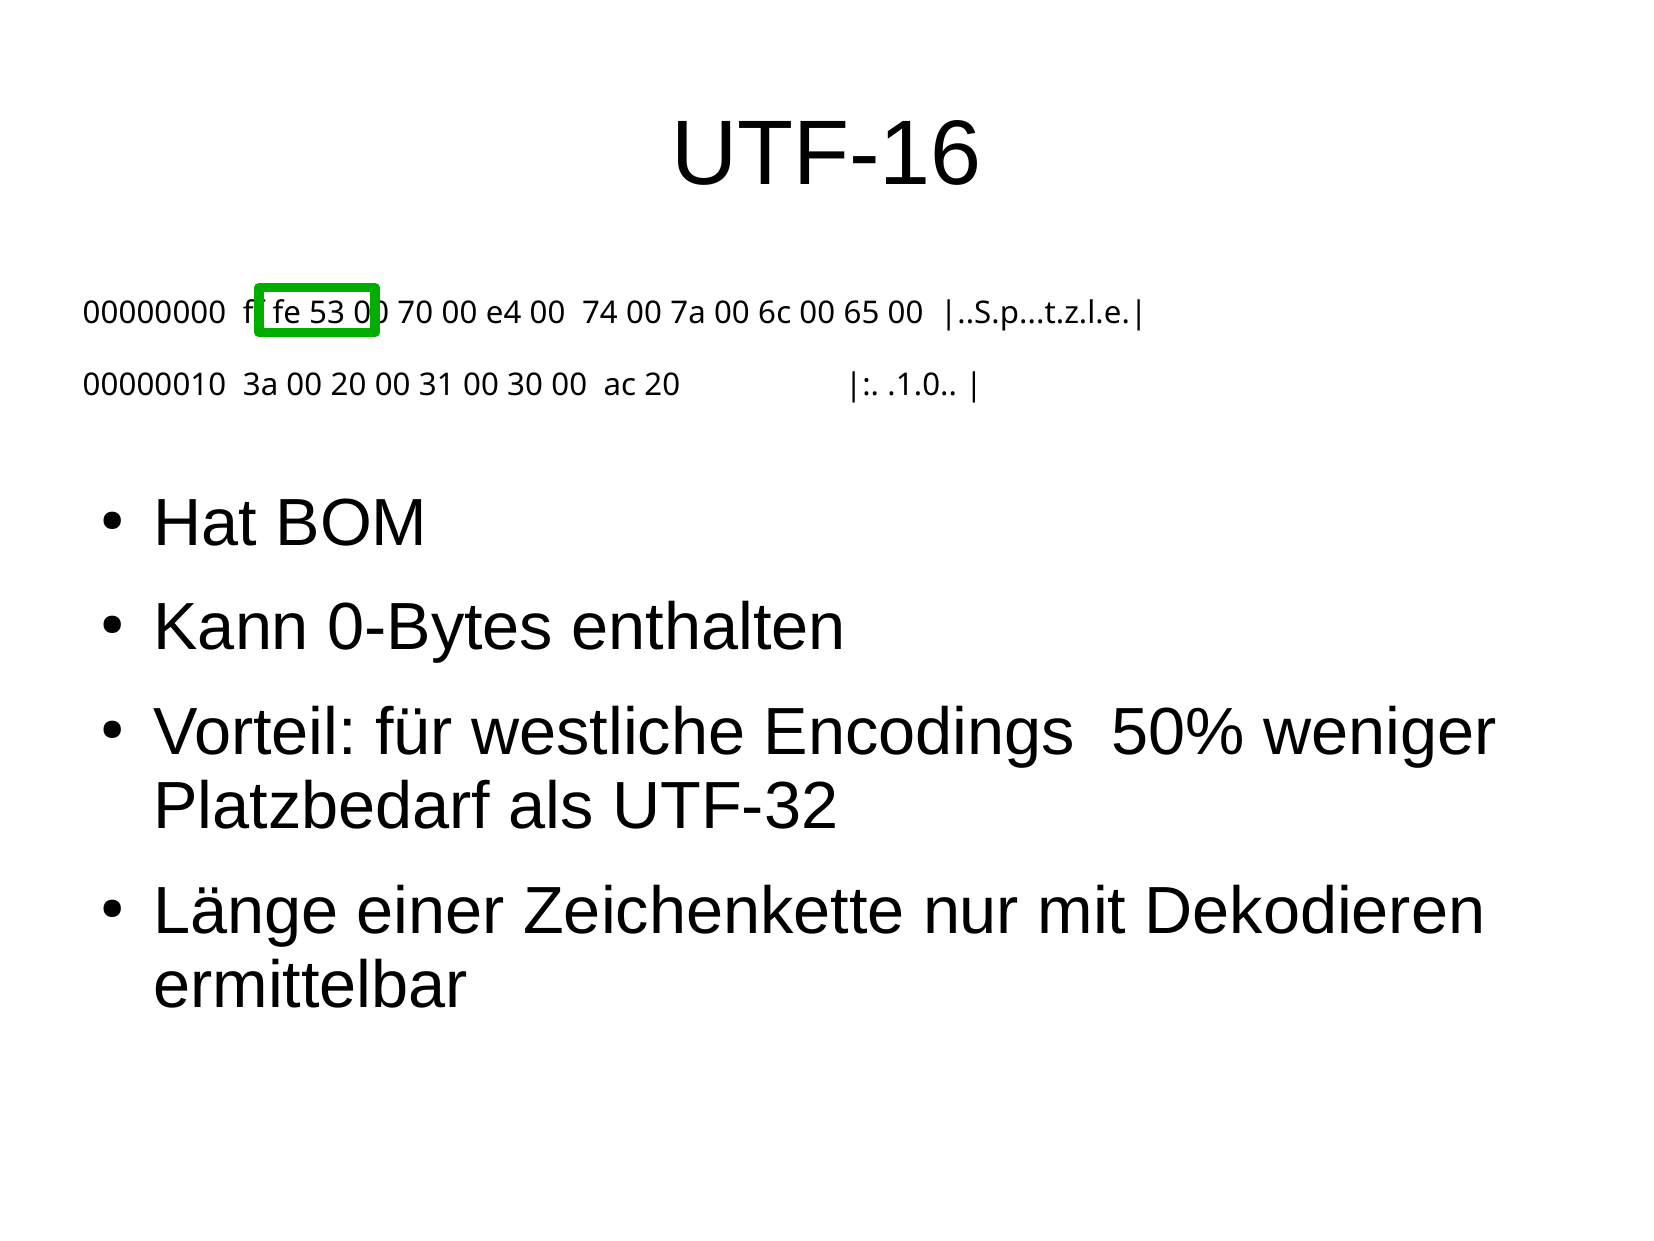

# UTF-16
00000000 ff fe 53 00 70 00 e4 00 74 00 7a 00 6c 00 65 00 |..S.p...t.z.l.e.|
00000010 3a 00 20 00 31 00 30 00 ac 20 |:. .1.0.. |
Hat BOM
Kann 0-Bytes enthalten
Vorteil: für westliche Encodings 50% weniger Platzbedarf als UTF-32
Länge einer Zeichenkette nur mit Dekodieren ermittelbar